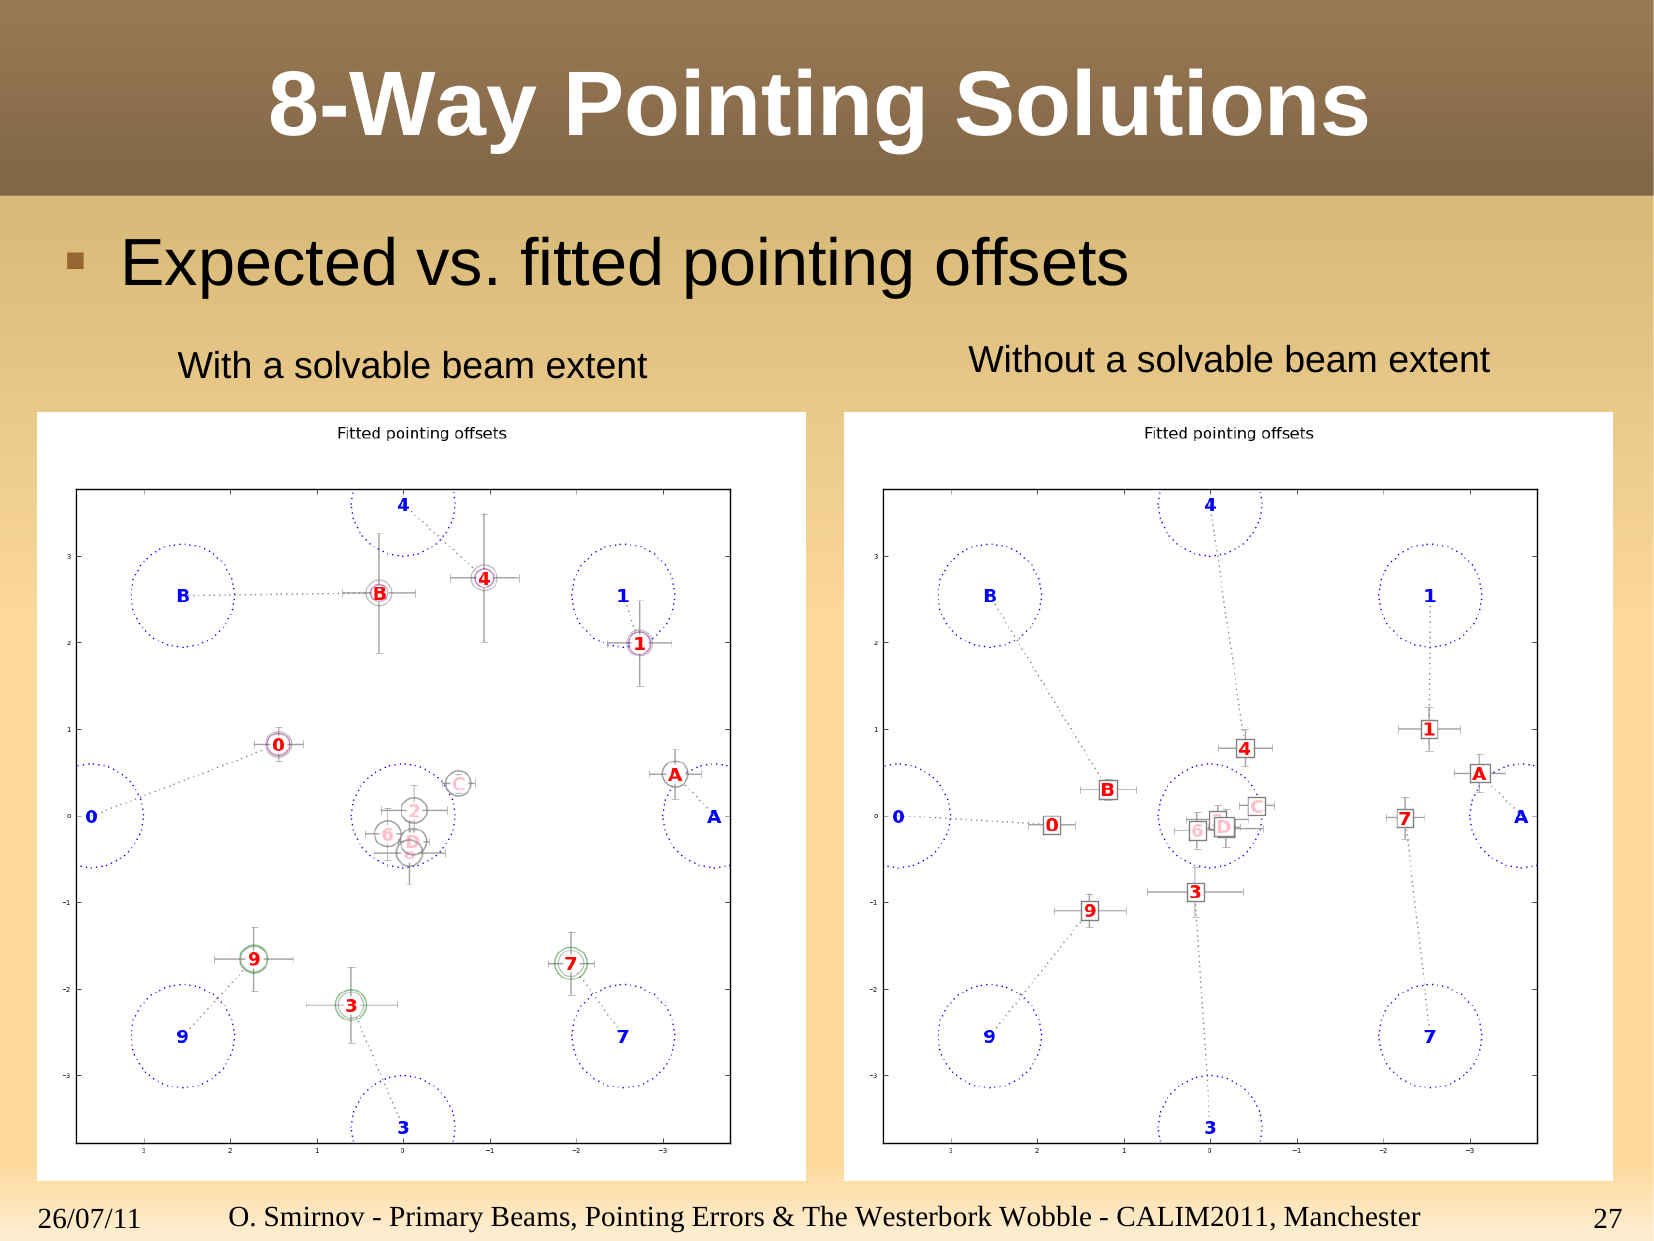

# 8-Way Pointing Solutions
Expected vs. fitted pointing offsets
Without a solvable beam extent
With a solvable beam extent
O. Smirnov - Primary Beams, Pointing Errors & The Westerbork Wobble - CALIM2011, Manchester
26/07/11
27